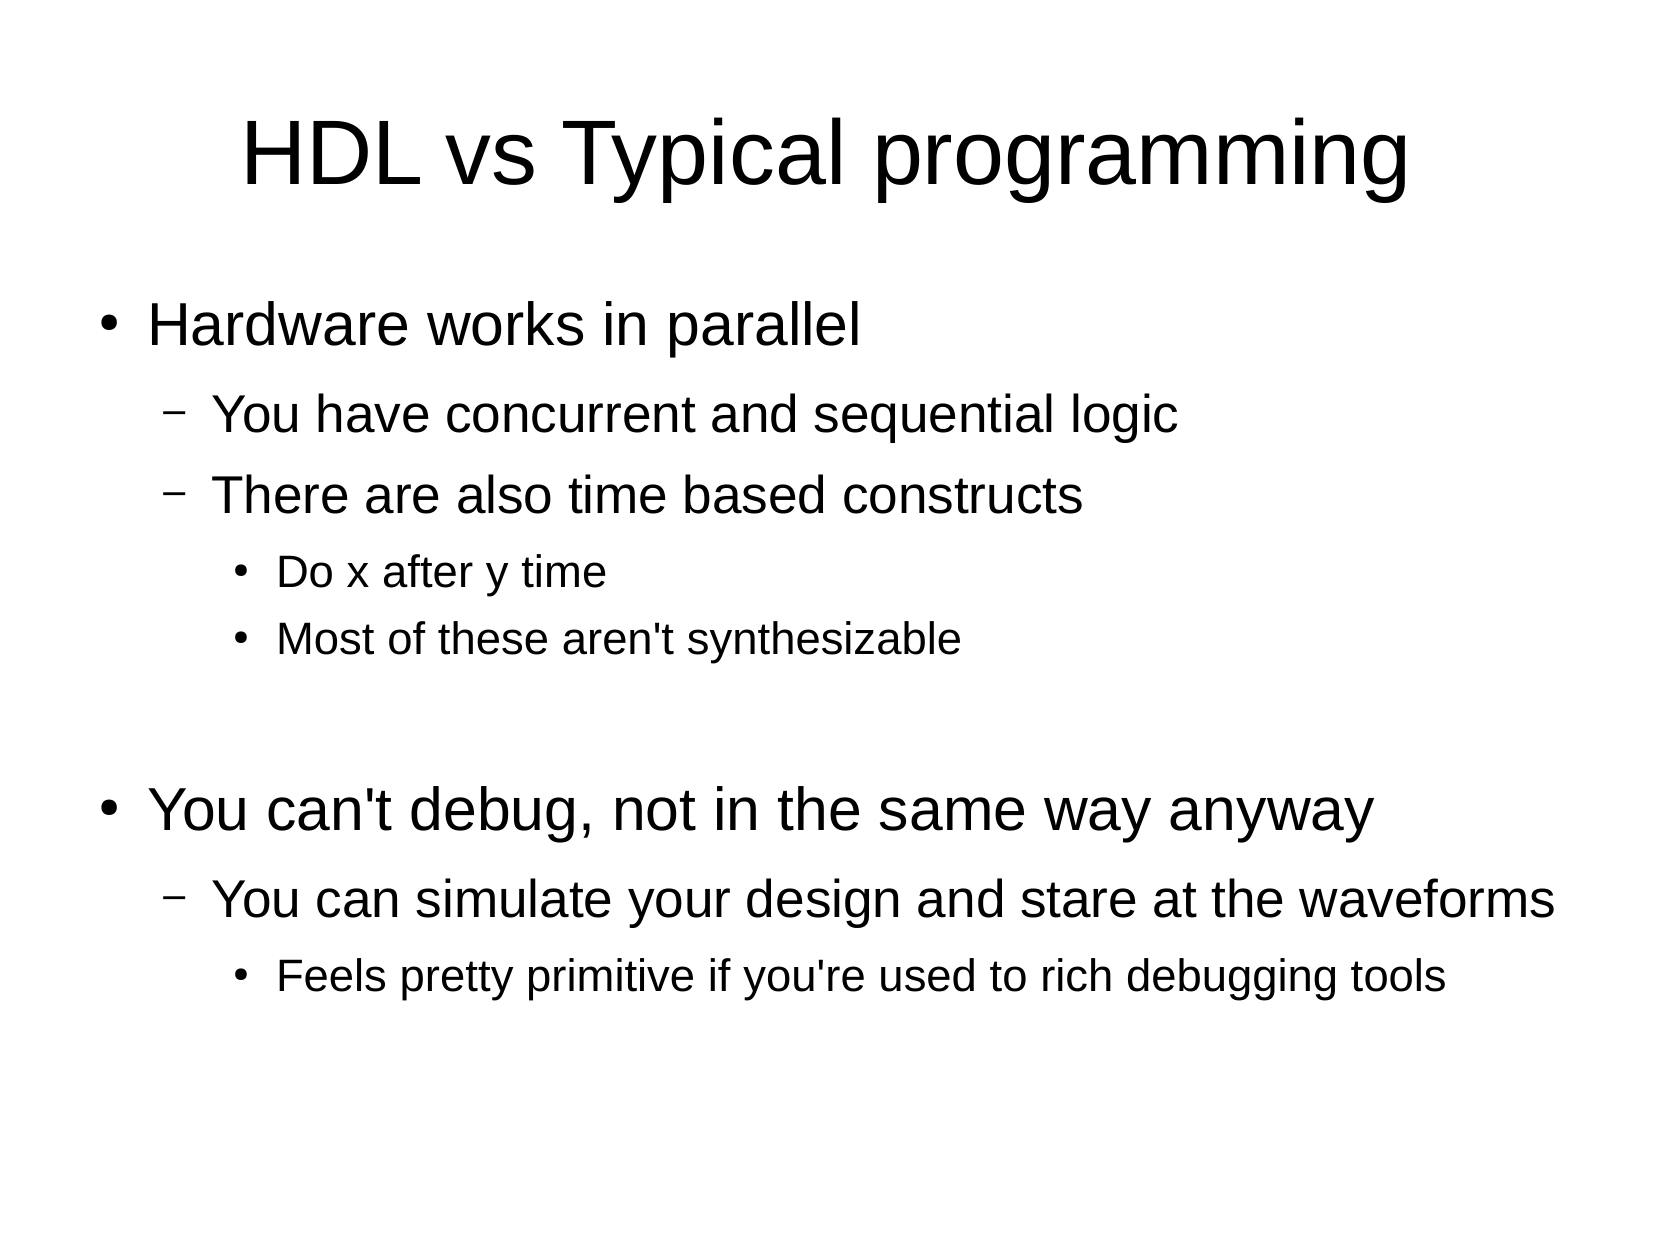

# HDL vs Typical programming
Hardware works in parallel
You have concurrent and sequential logic
There are also time based constructs
Do x after y time
Most of these aren't synthesizable
You can't debug, not in the same way anyway
You can simulate your design and stare at the waveforms
Feels pretty primitive if you're used to rich debugging tools